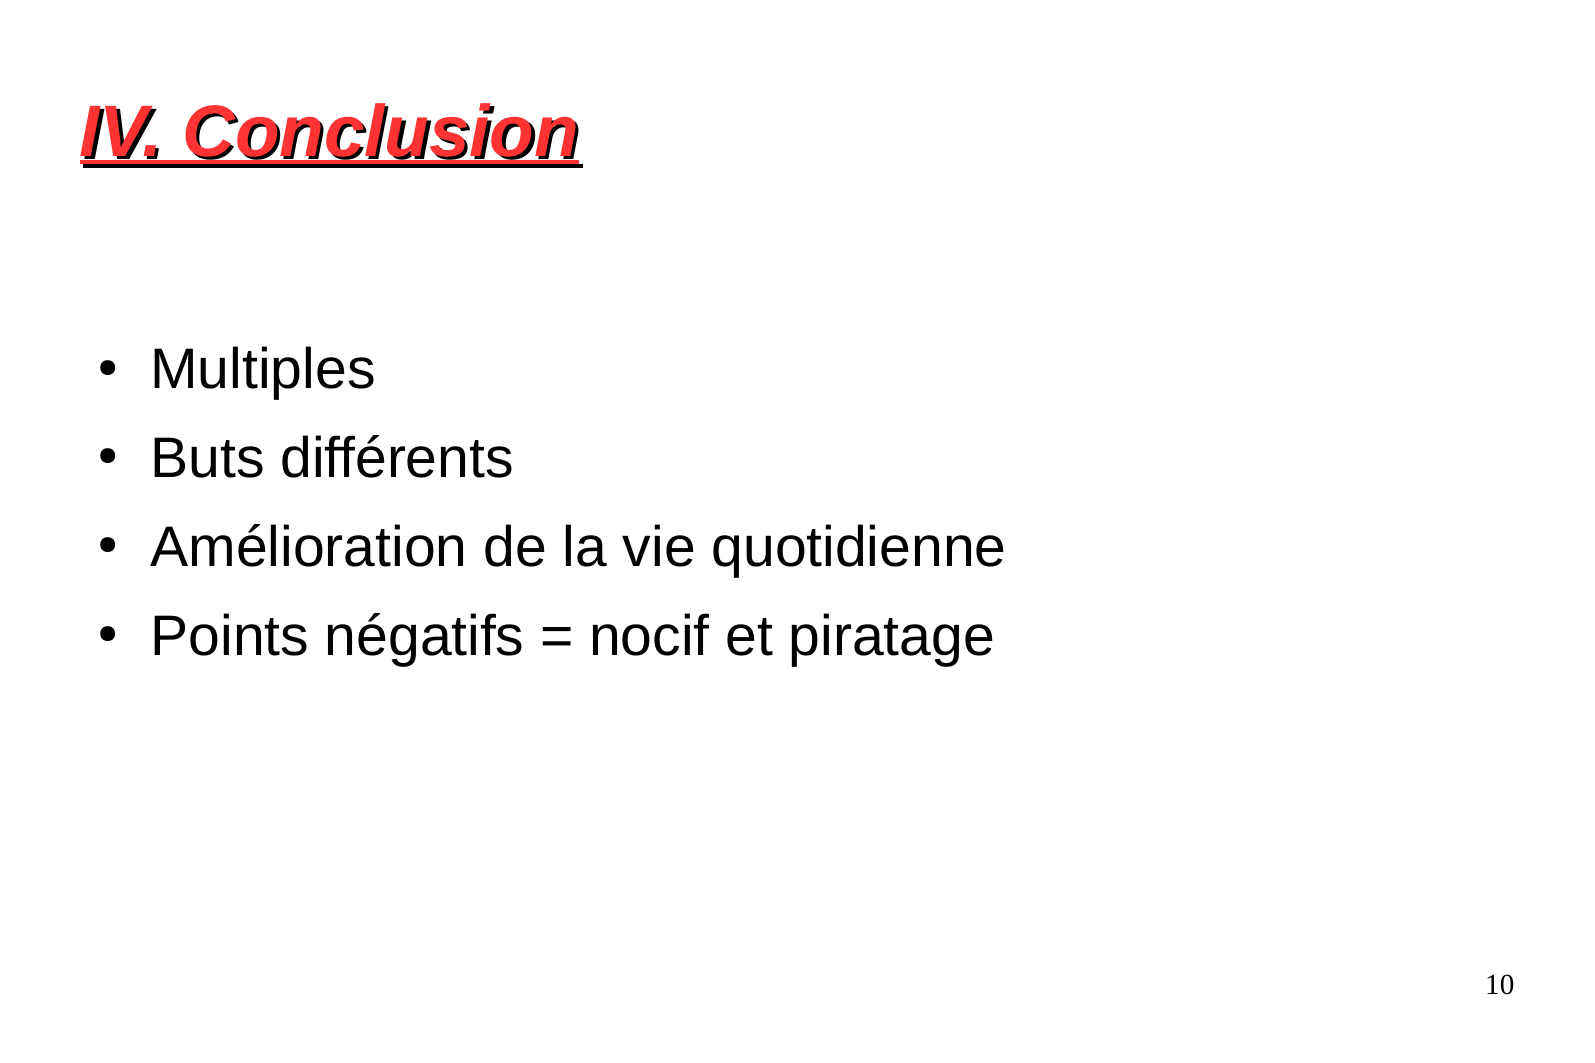

# IV. Conclusion
Multiples
Buts différents
Amélioration de la vie quotidienne
Points négatifs = nocif et piratage
10